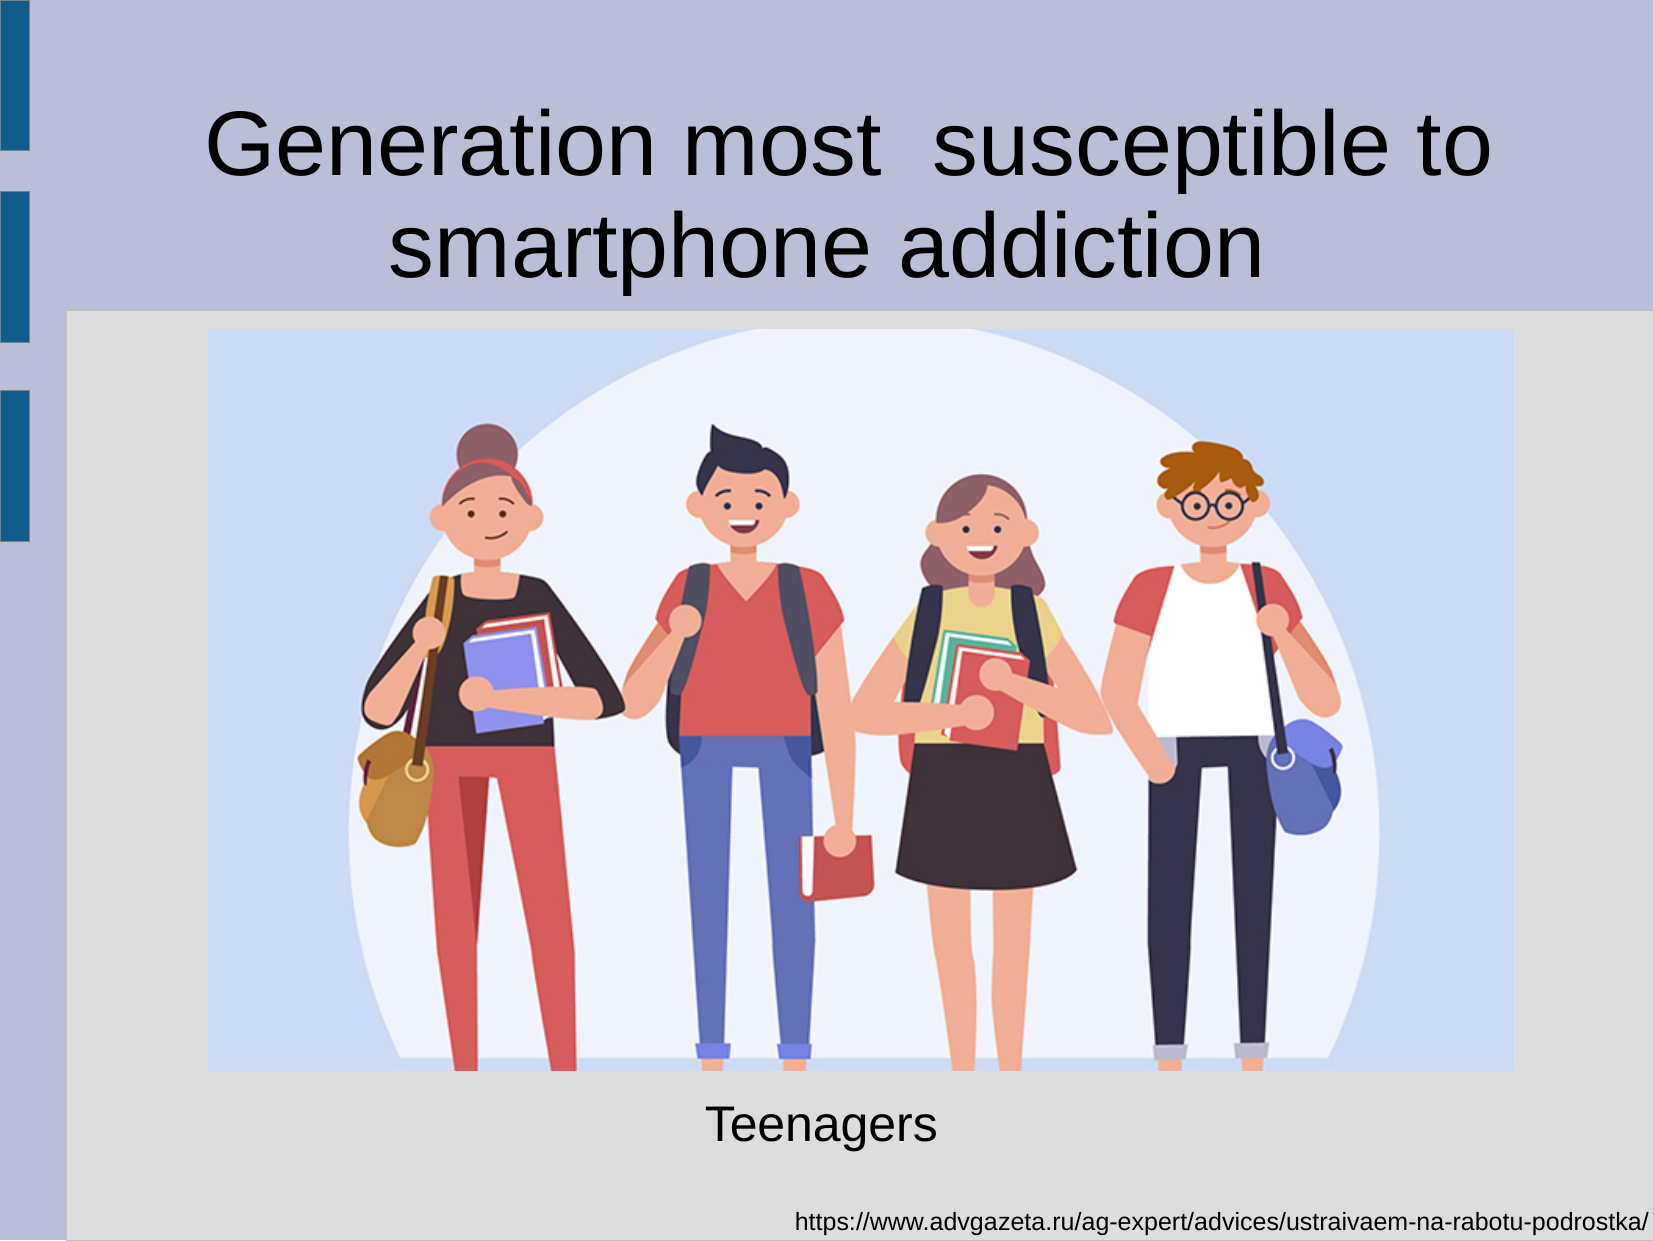

# Generation most susceptible to smartphone addiction
Teenagers
https://www.advgazeta.ru/ag-expert/advices/ustraivaem-na-rabotu-podrostka/